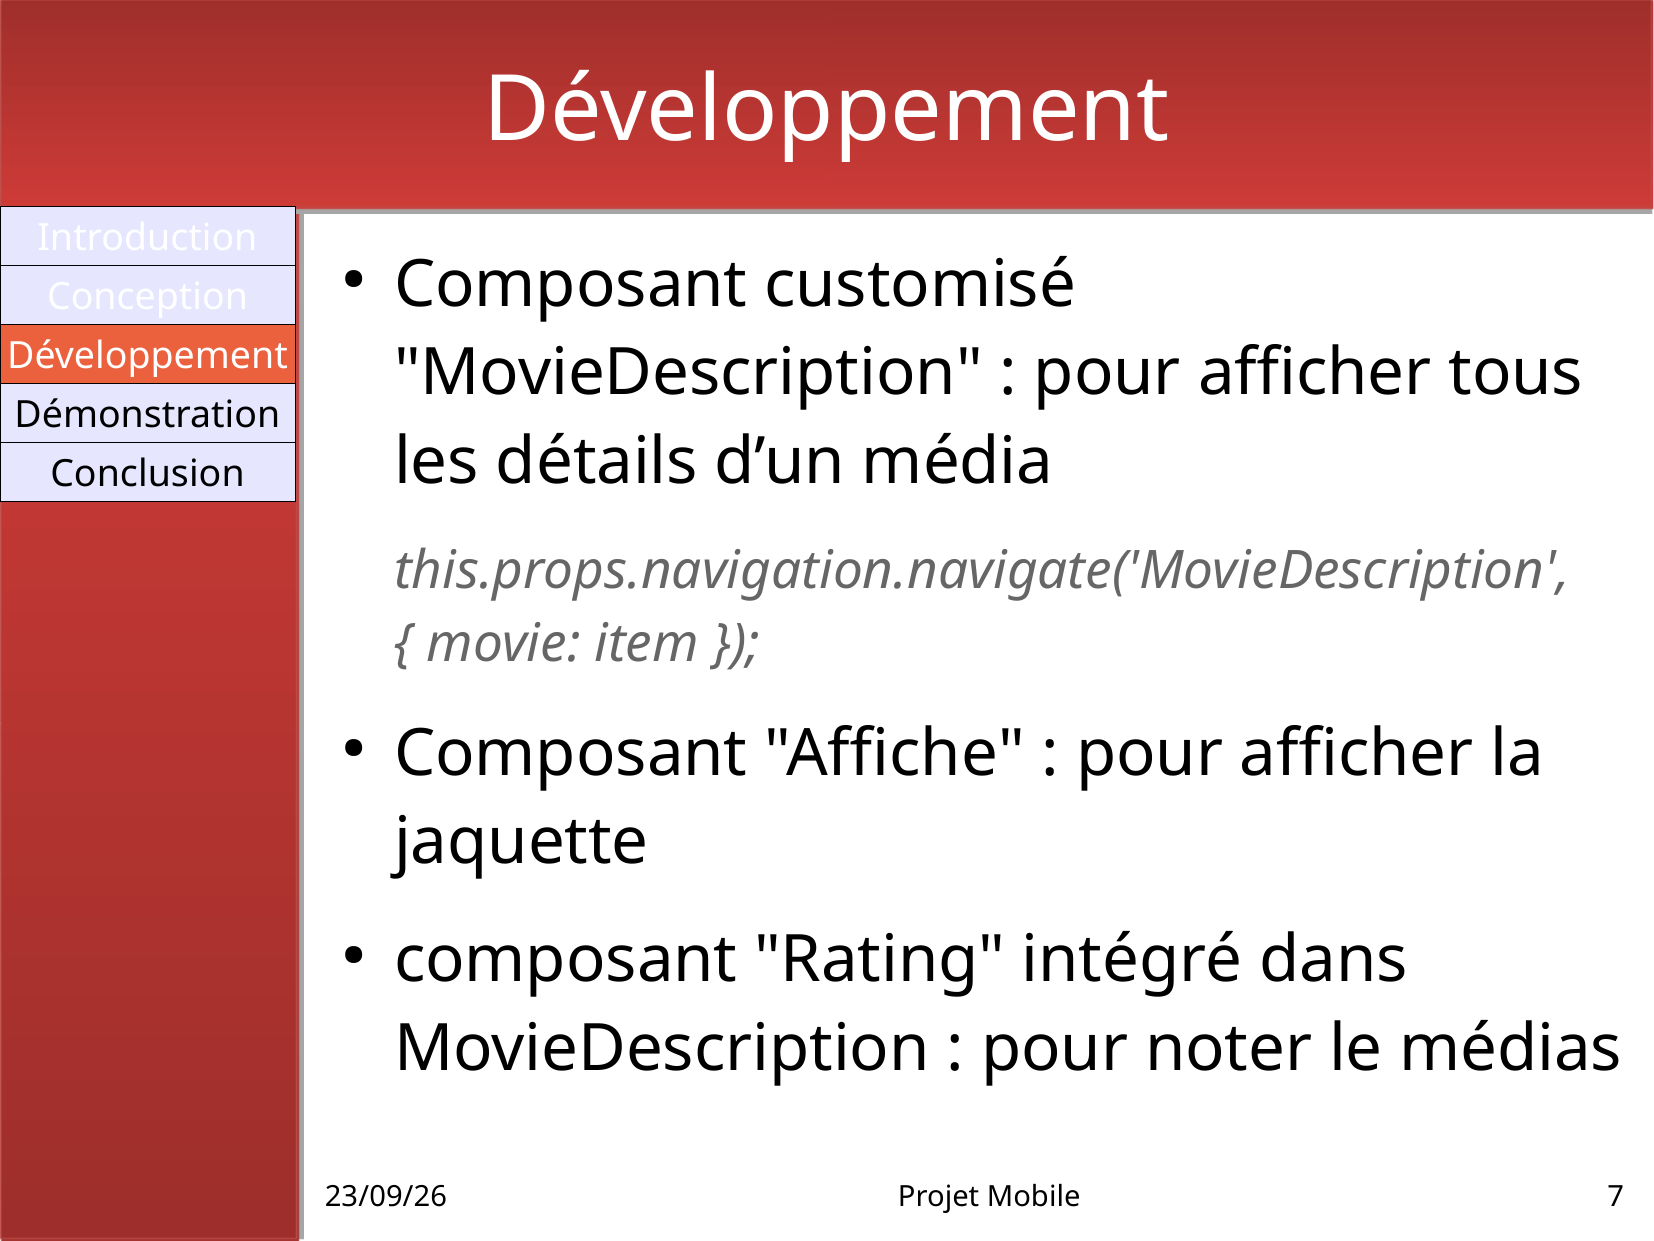

# Développement
Introduction
Composant customisé "MovieDescription" : pour afficher tous les détails d’un média
this.props.navigation.navigate('MovieDescription', { movie: item });
Composant "Affiche" : pour afficher la jaquette
composant "Rating" intégré dans MovieDescription : pour noter le médias
Conception
Développement
Démonstration
Conclusion
Projet Mobile
7